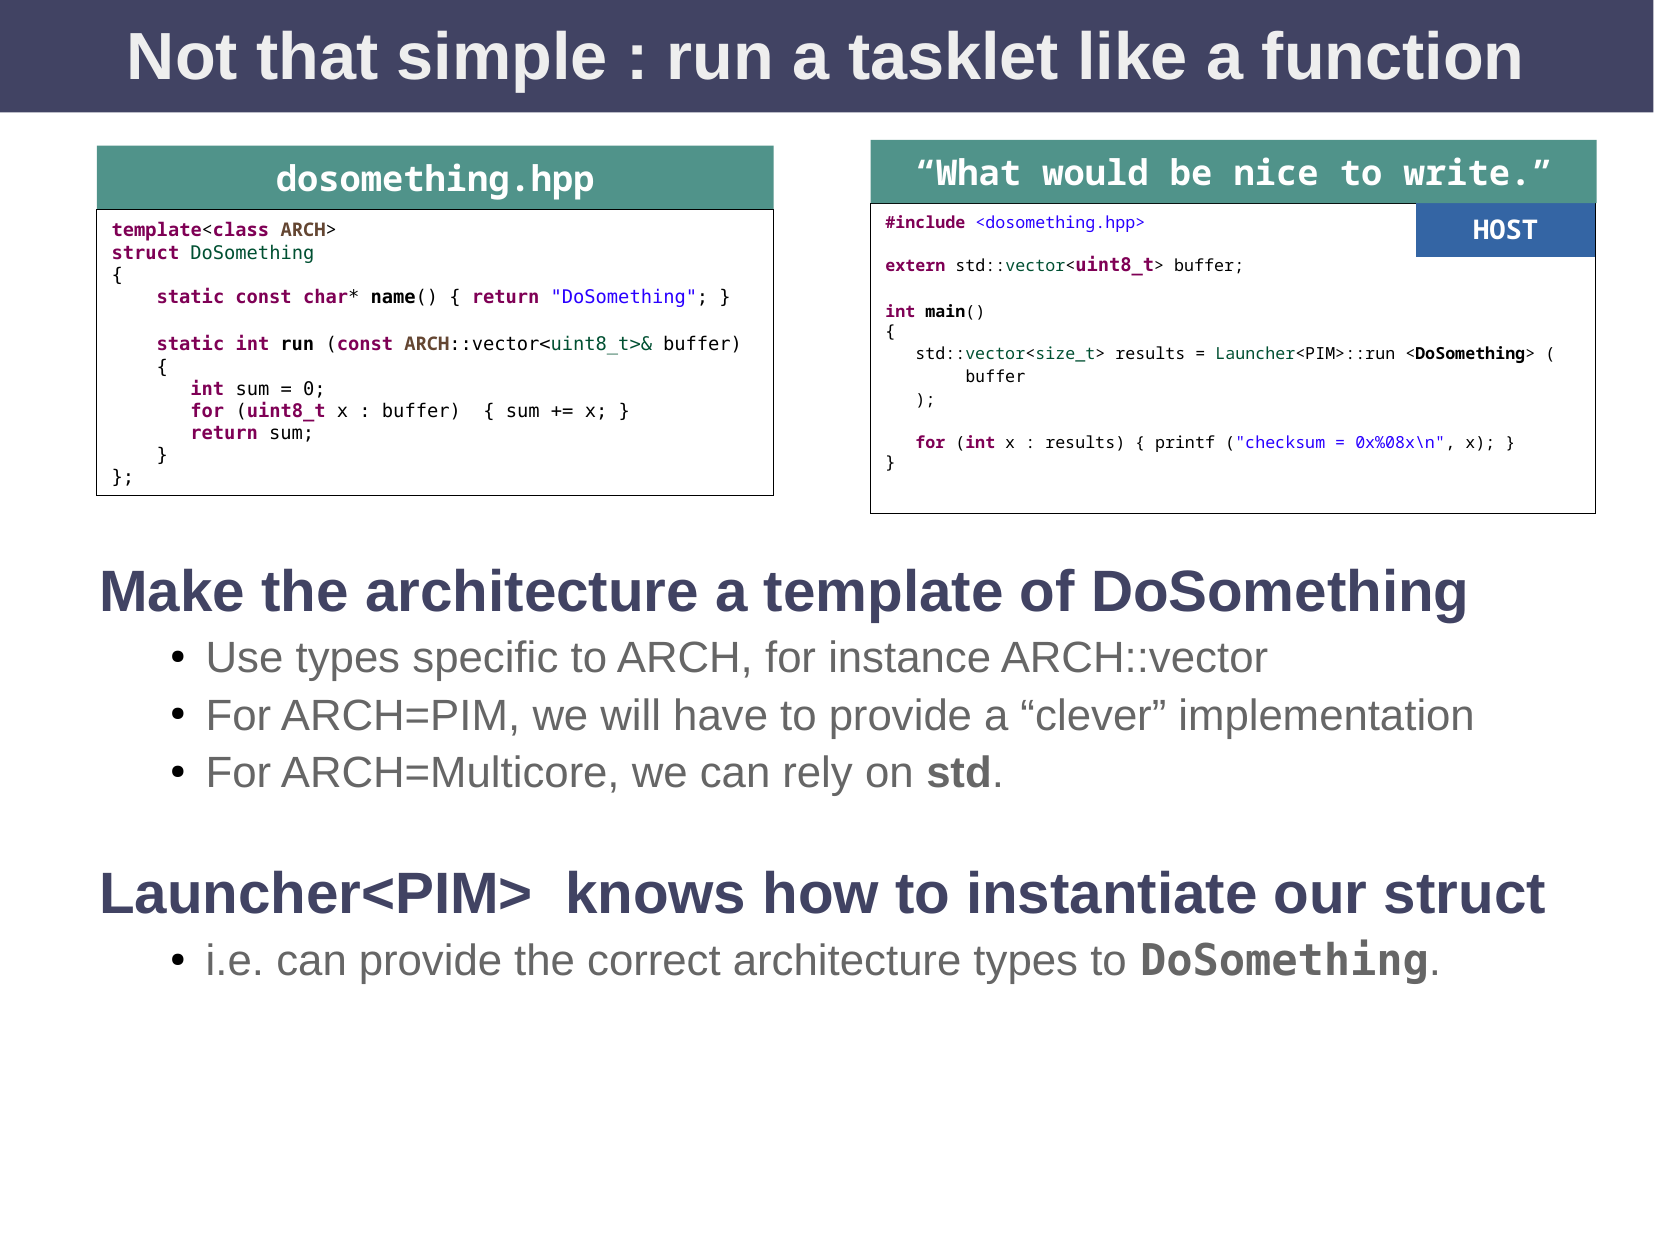

Not that simple : run a tasklet like a function
“What would be nice to write.”
dosomething.hpp
#include <dosomething.hpp>
extern std::vector<uint8_t> buffer;
int main()
{
 std::vector<size_t> results = Launcher<PIM>::run <DoSomething> (
 buffer
 );
 for (int x : results) { printf ("checksum = 0x%08x\n", x); }
}
HOST
template<class ARCH>
struct DoSomething
{
 static const char* name() { return "DoSomething"; }
 static int run (const ARCH::vector<uint8_t>& buffer)
 {
 int sum = 0;
 for (uint8_t x : buffer) { sum += x; }
 return sum;
 }
};
Make the architecture a template of DoSomething
Use types specific to ARCH, for instance ARCH::vector
For ARCH=PIM, we will have to provide a “clever” implementation
For ARCH=Multicore, we can rely on std.
Launcher<PIM> knows how to instantiate our struct
i.e. can provide the correct architecture types to DoSomething.